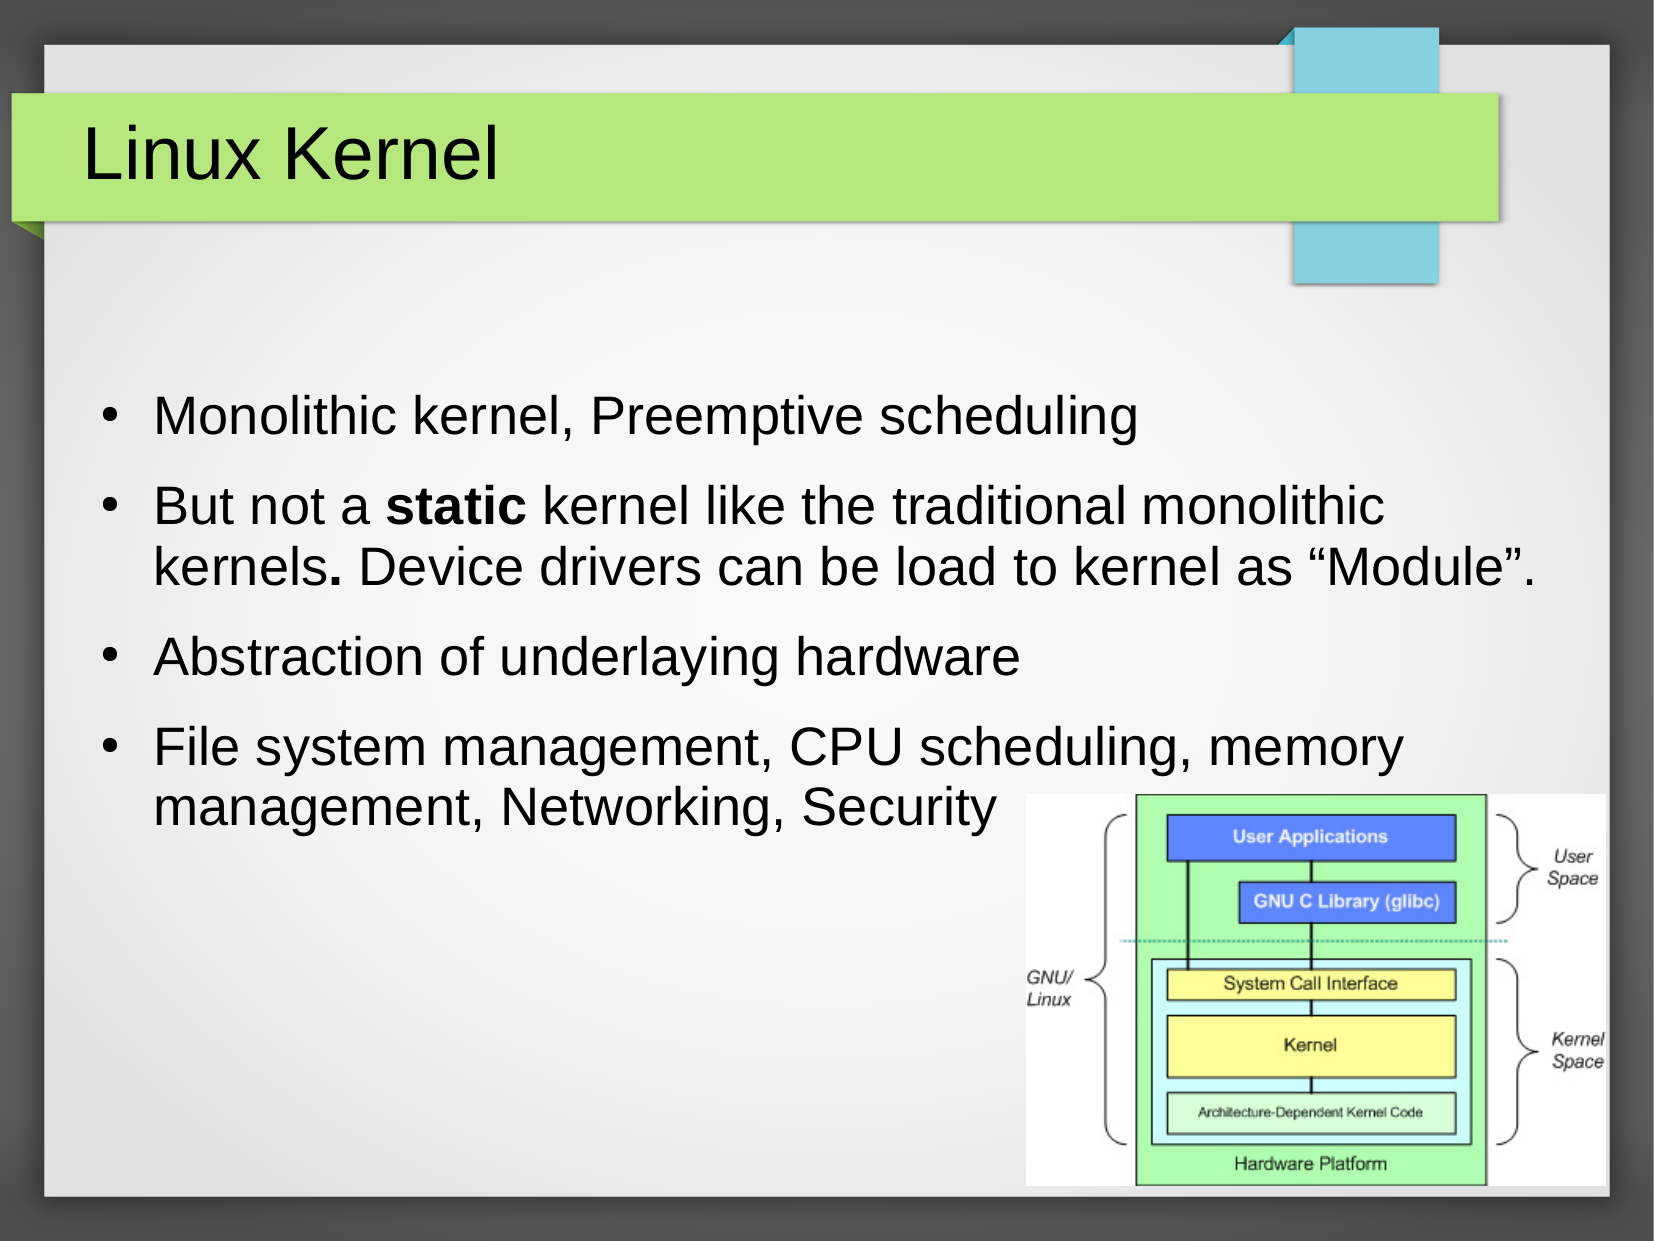

# Linux Kernel
Monolithic kernel, Preemptive scheduling
But not a static kernel like the traditional monolithic kernels. Device drivers can be load to kernel as “Module”.
Abstraction of underlaying hardware
File system management, CPU scheduling, memory management, Networking, Security